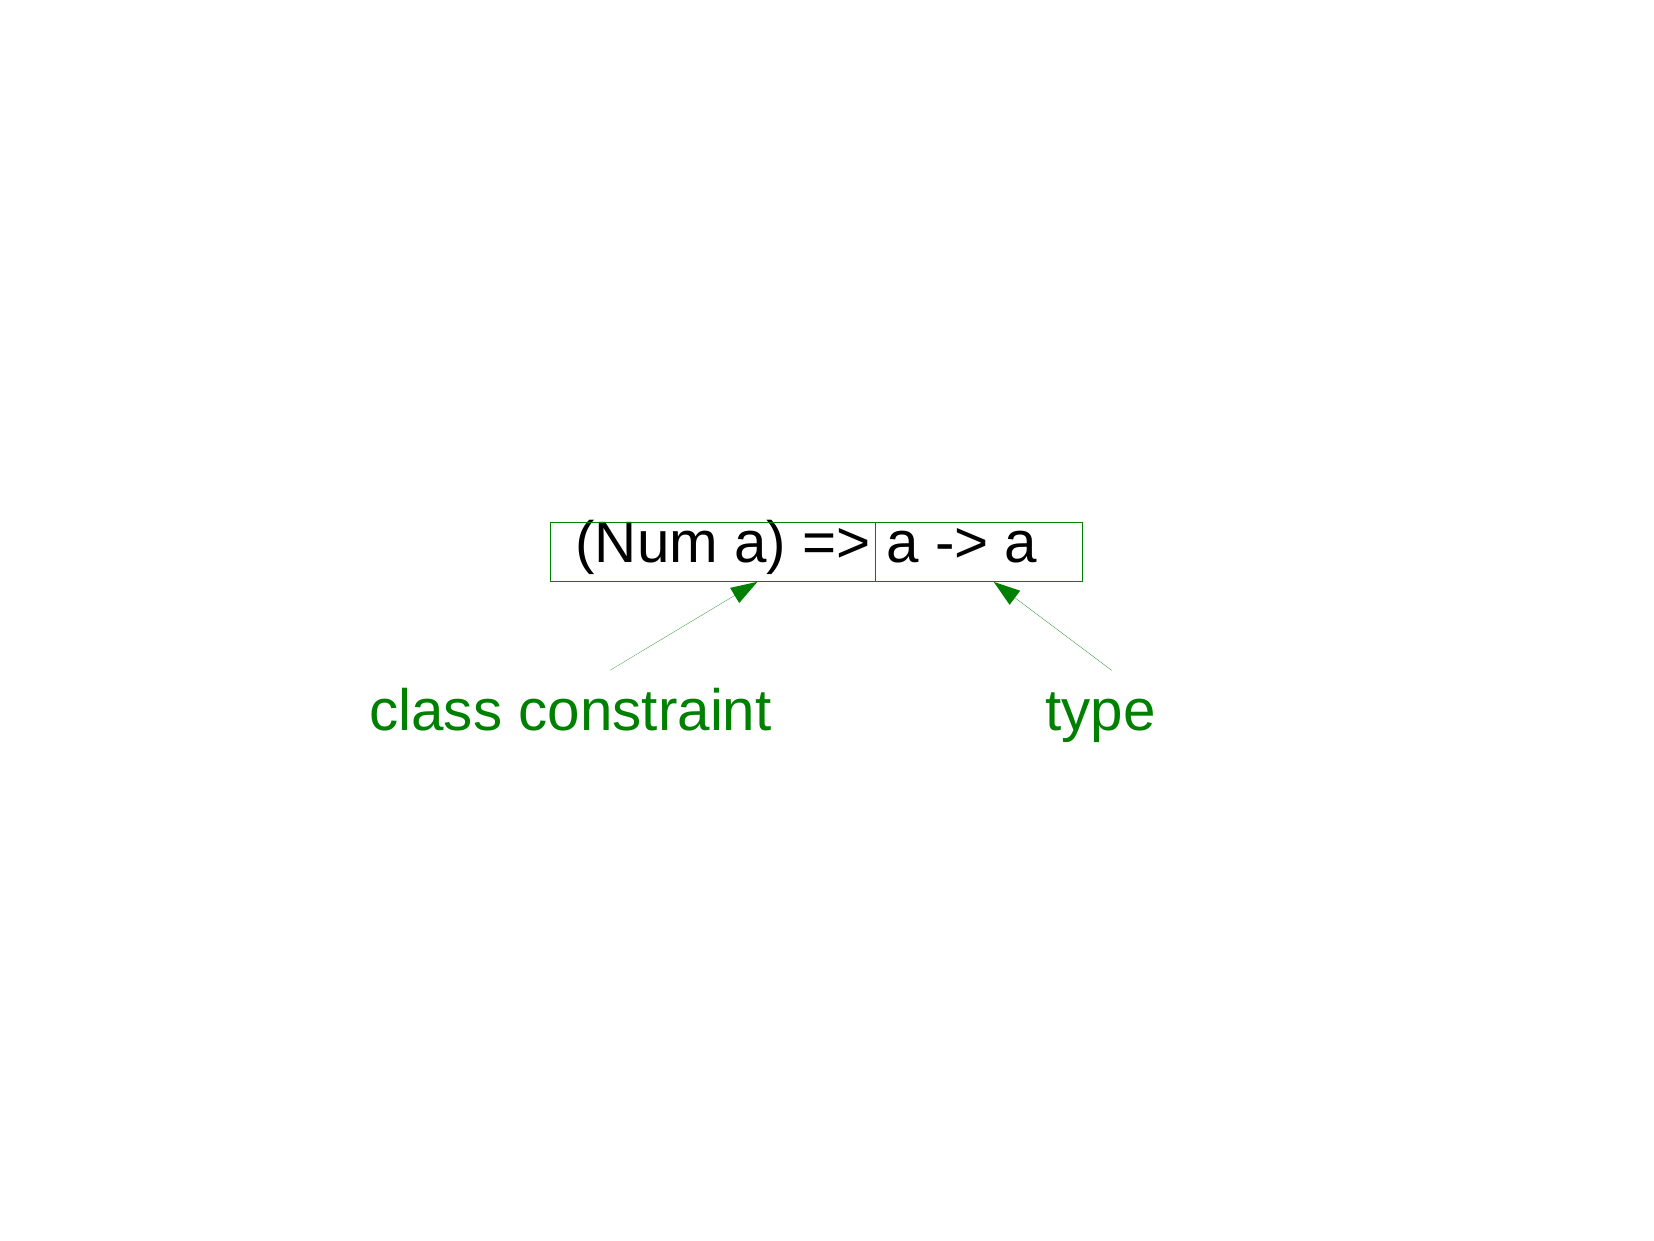

(Num a) => a -> a
class constraint
type